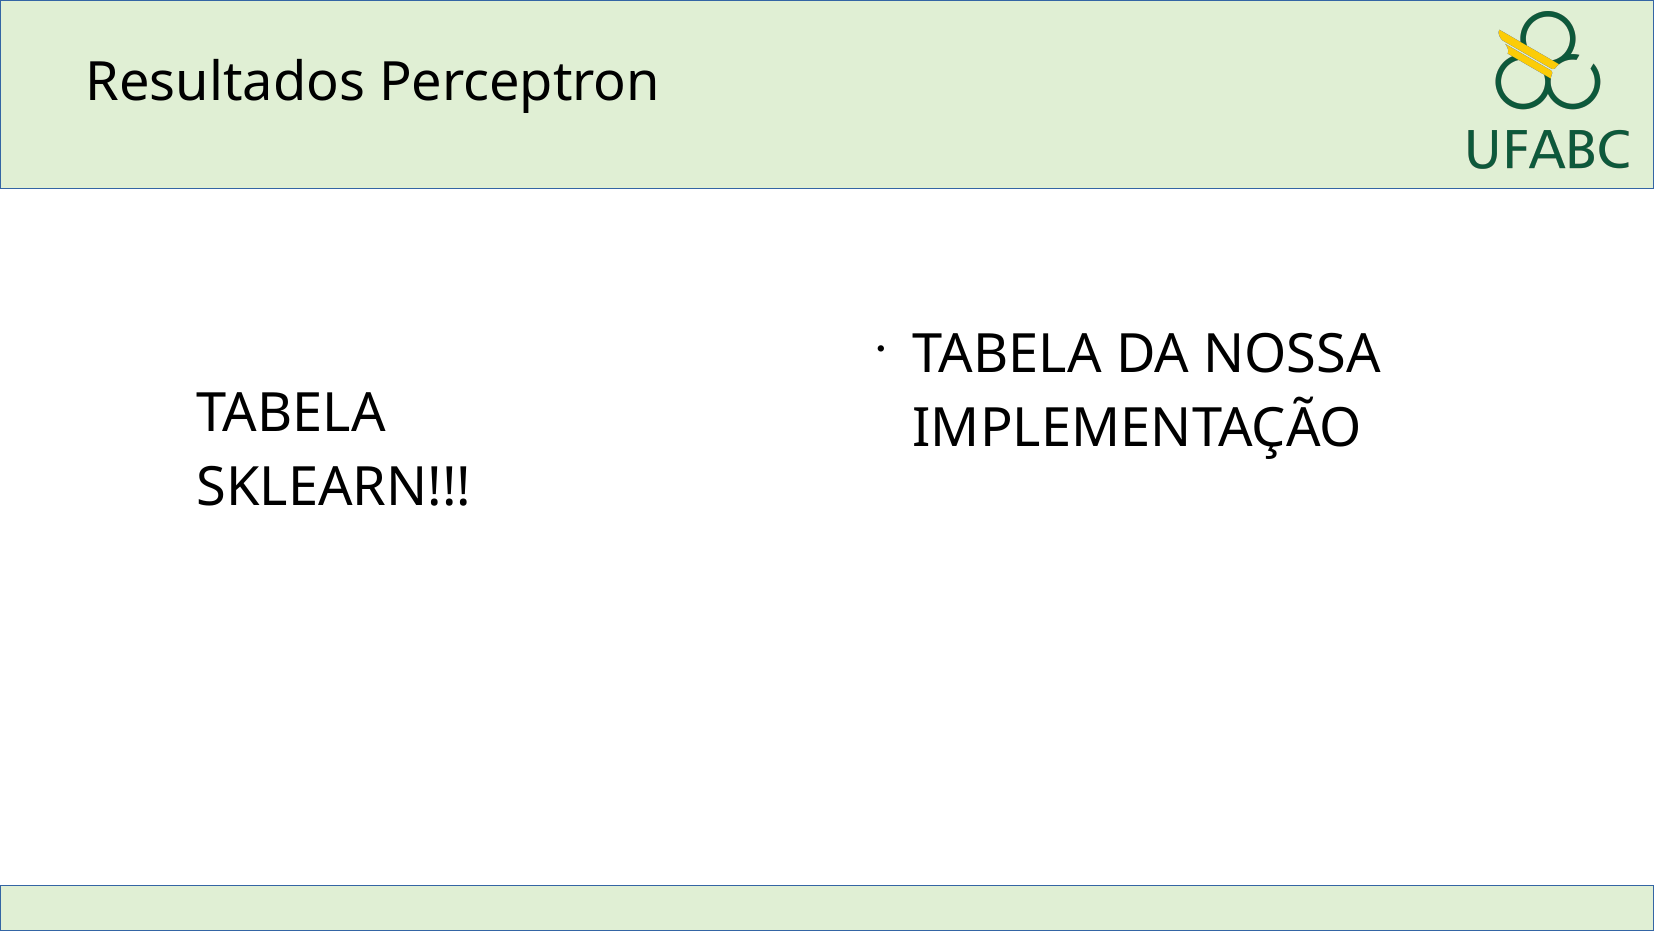

Resultados Perceptron
TABELA DA NOSSA IMPLEMENTAÇÃO
TABELA SKLEARN!!!